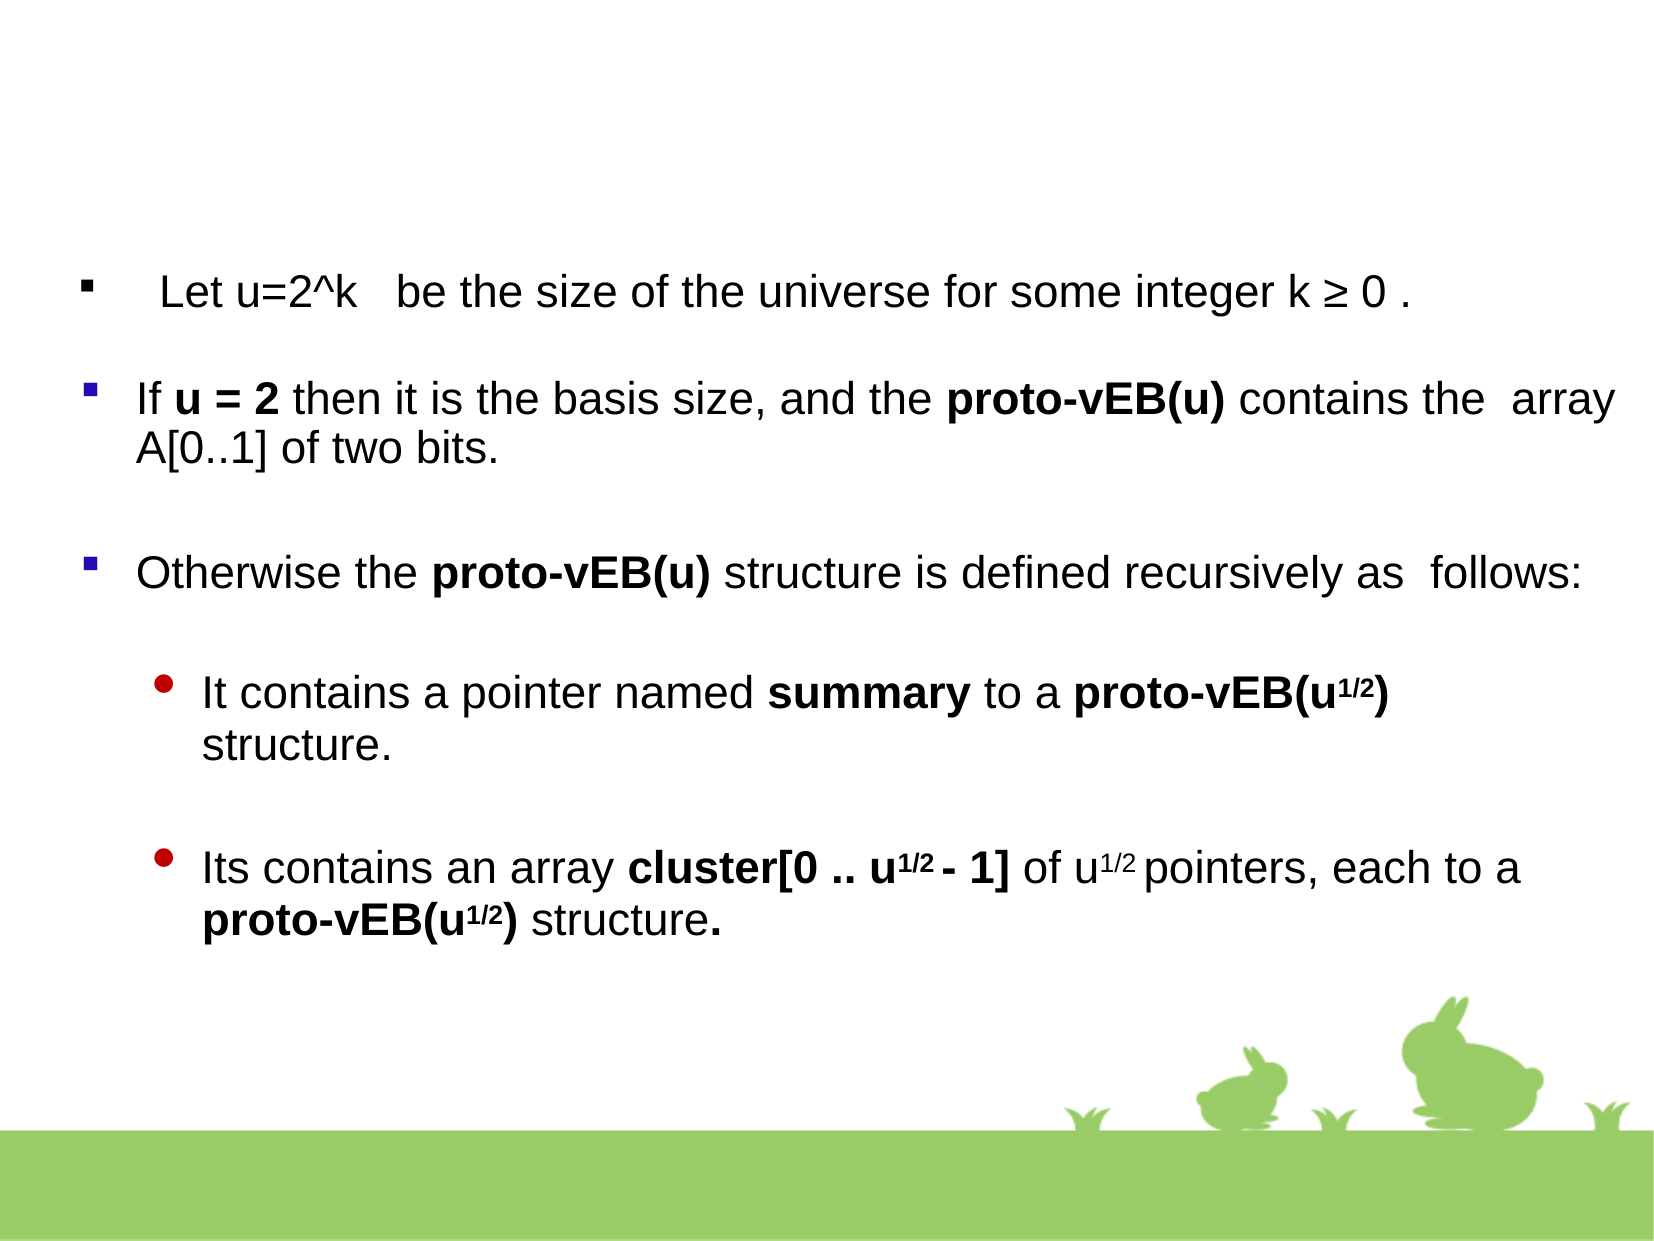

Let u=2^k be the size of the universe for some integer k ≥ 0 .
If u = 2 then it is the basis size, and the proto-vEB(u) contains the array A[0..1] of two bits.
Otherwise the proto-vEB(u) structure is defined recursively as follows:
It contains a pointer named summary to a proto-vEB(u1/2)
structure.
Its contains an array cluster[0 .. u1/2 - 1] of u1/2 pointers, each to a
proto-vEB(u1/2) structure.